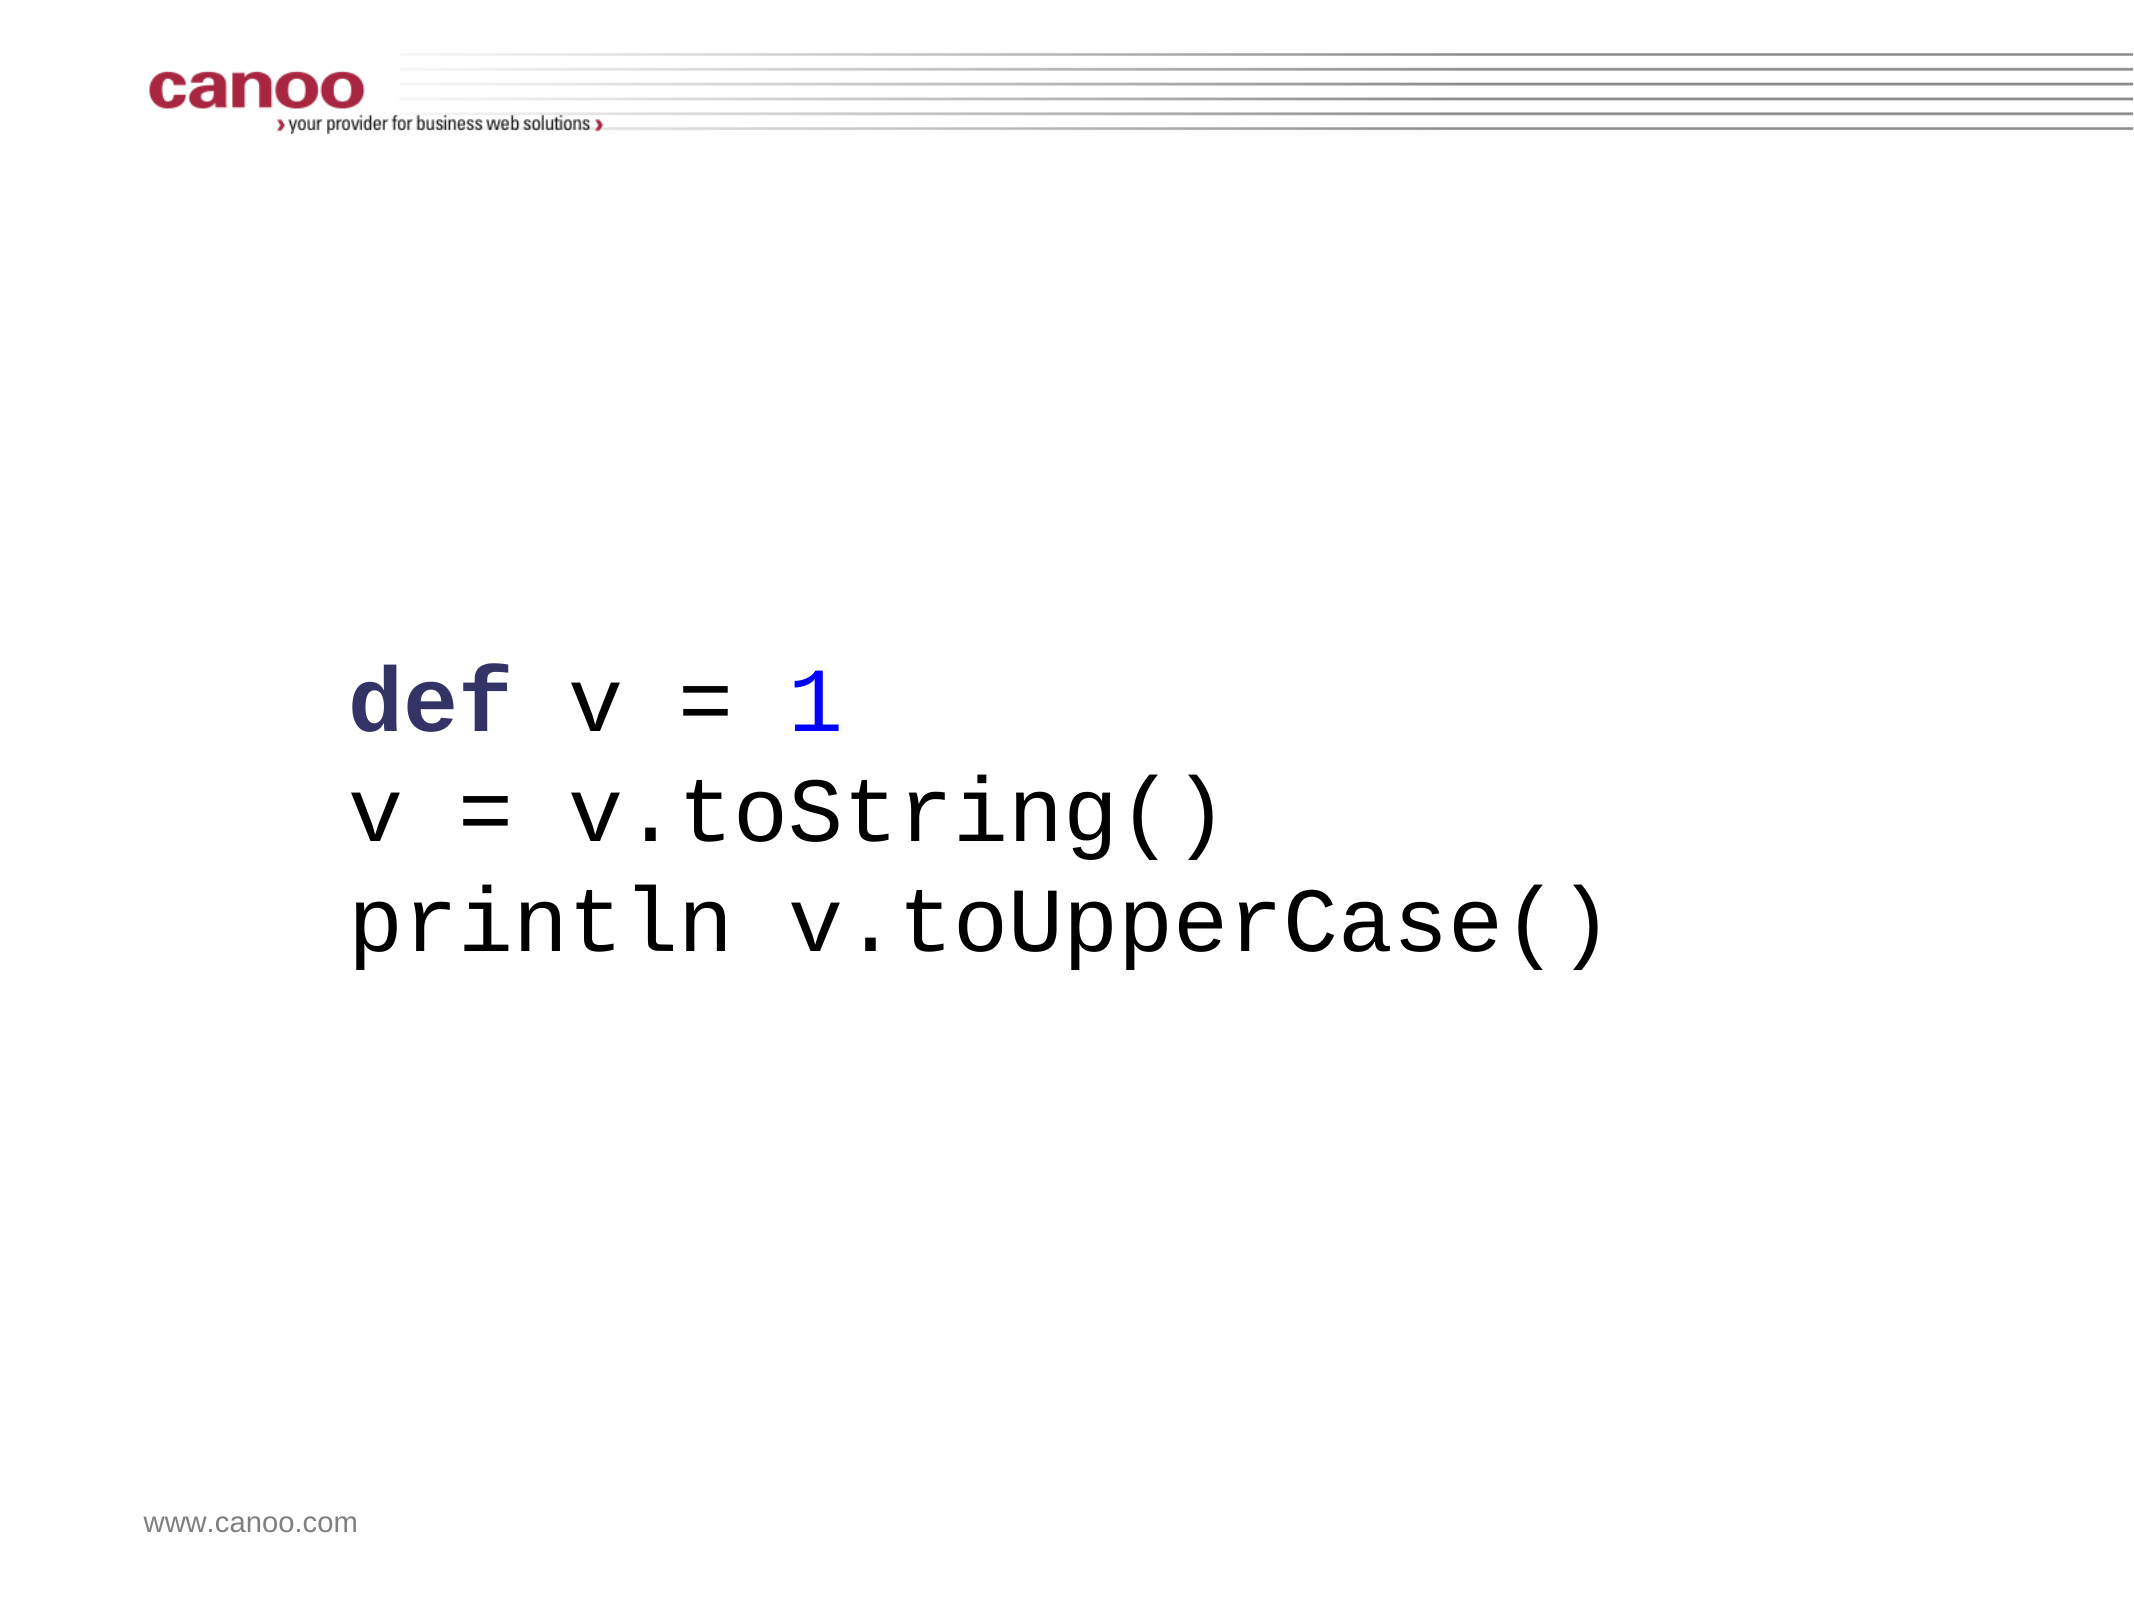

def v = 1
v = v.toString()
println v.toUpperCase()